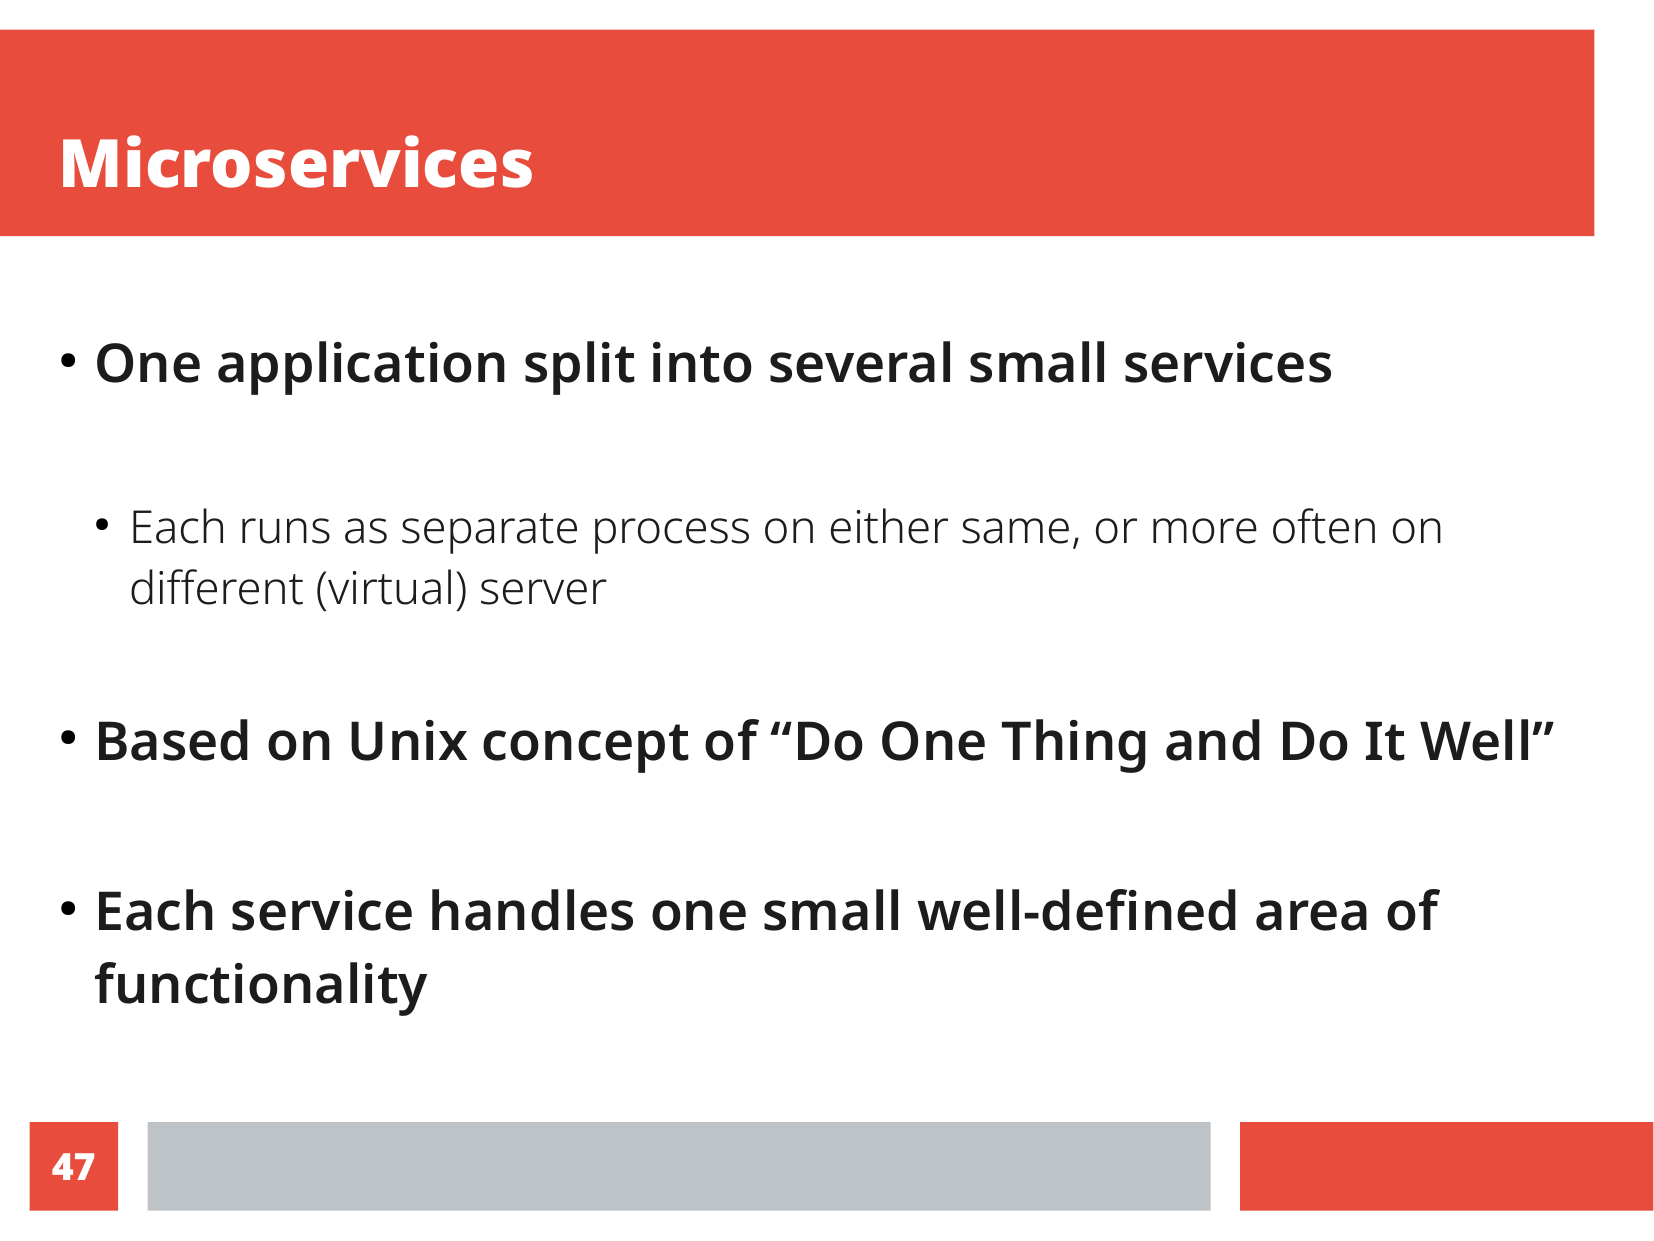

# Microservices
One application split into several small services
Each runs as separate process on either same, or more often on different (virtual) server
Based on Unix concept of “Do One Thing and Do It Well”
Each service handles one small well-defined area of functionality
47